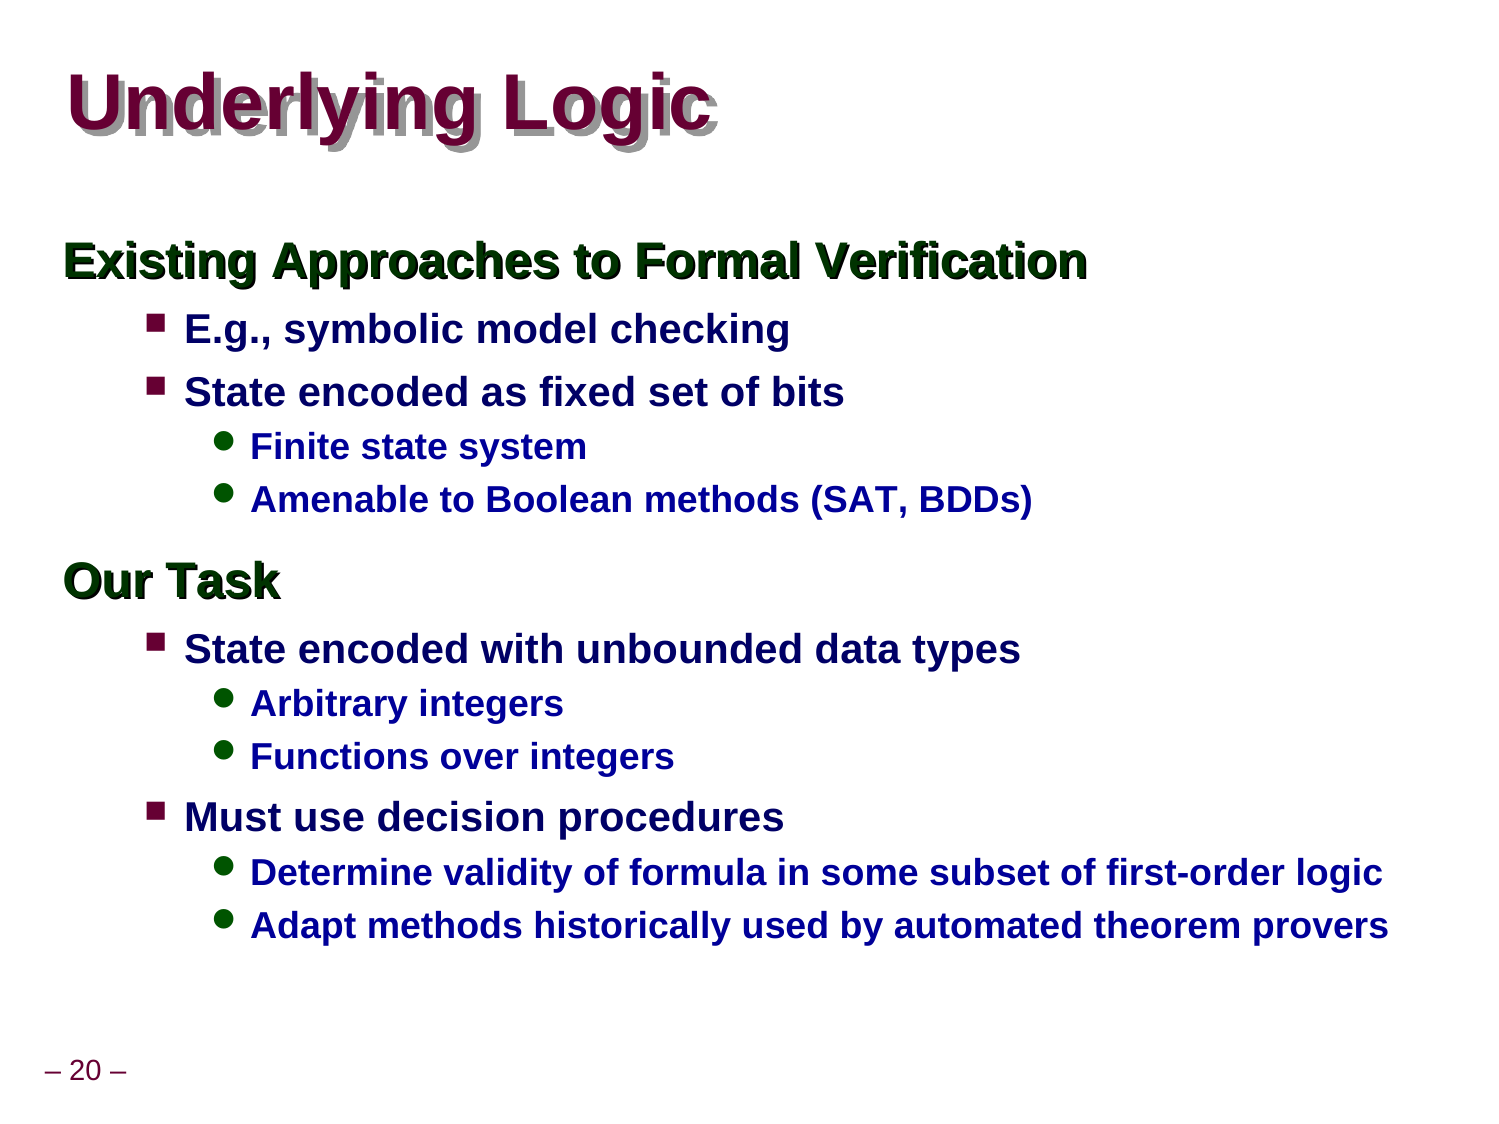

# Underlying Logic
Existing Approaches to Formal Verification
E.g., symbolic model checking
State encoded as fixed set of bits
Finite state system
Amenable to Boolean methods (SAT, BDDs)
Our Task
State encoded with unbounded data types
Arbitrary integers
Functions over integers
Must use decision procedures
Determine validity of formula in some subset of first-order logic
Adapt methods historically used by automated theorem provers